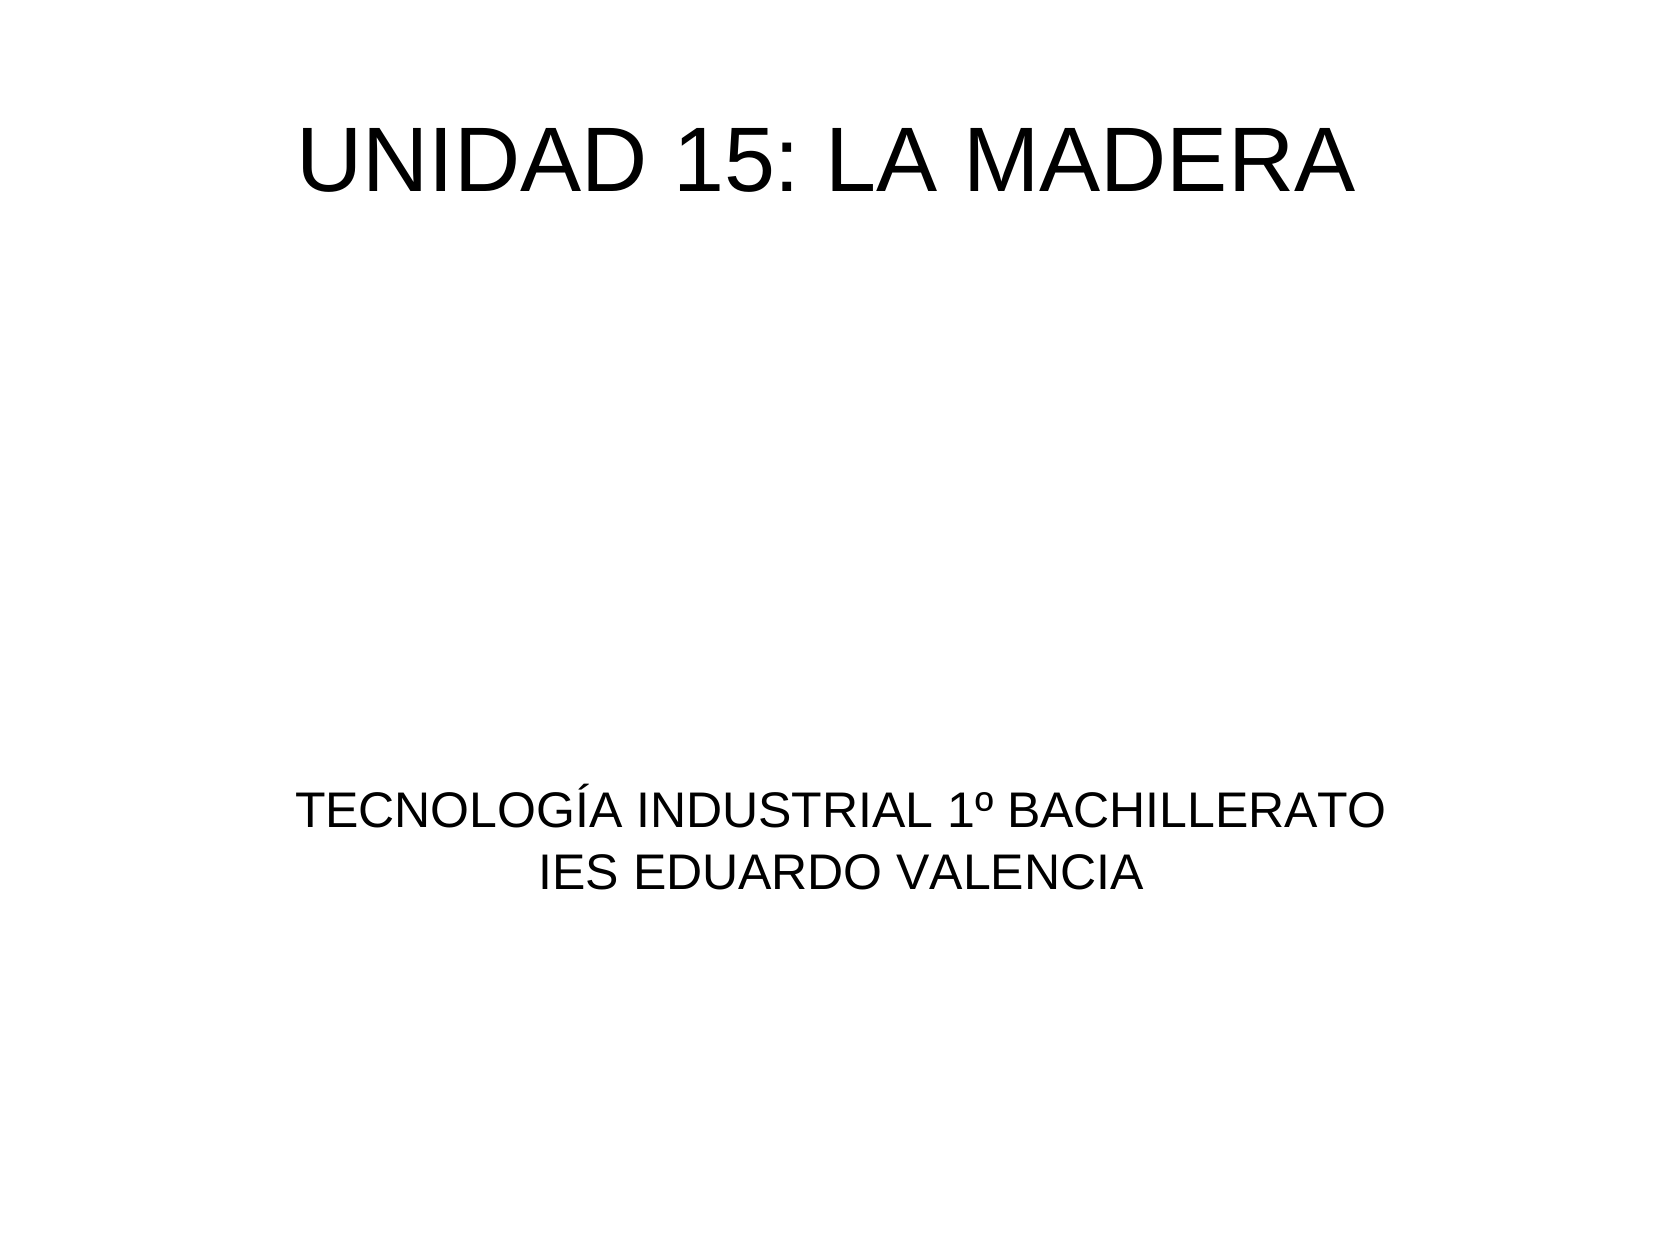

# UNIDAD 15: LA MADERA
TECNOLOGÍA INDUSTRIAL 1º BACHILLERATO
IES EDUARDO VALENCIA